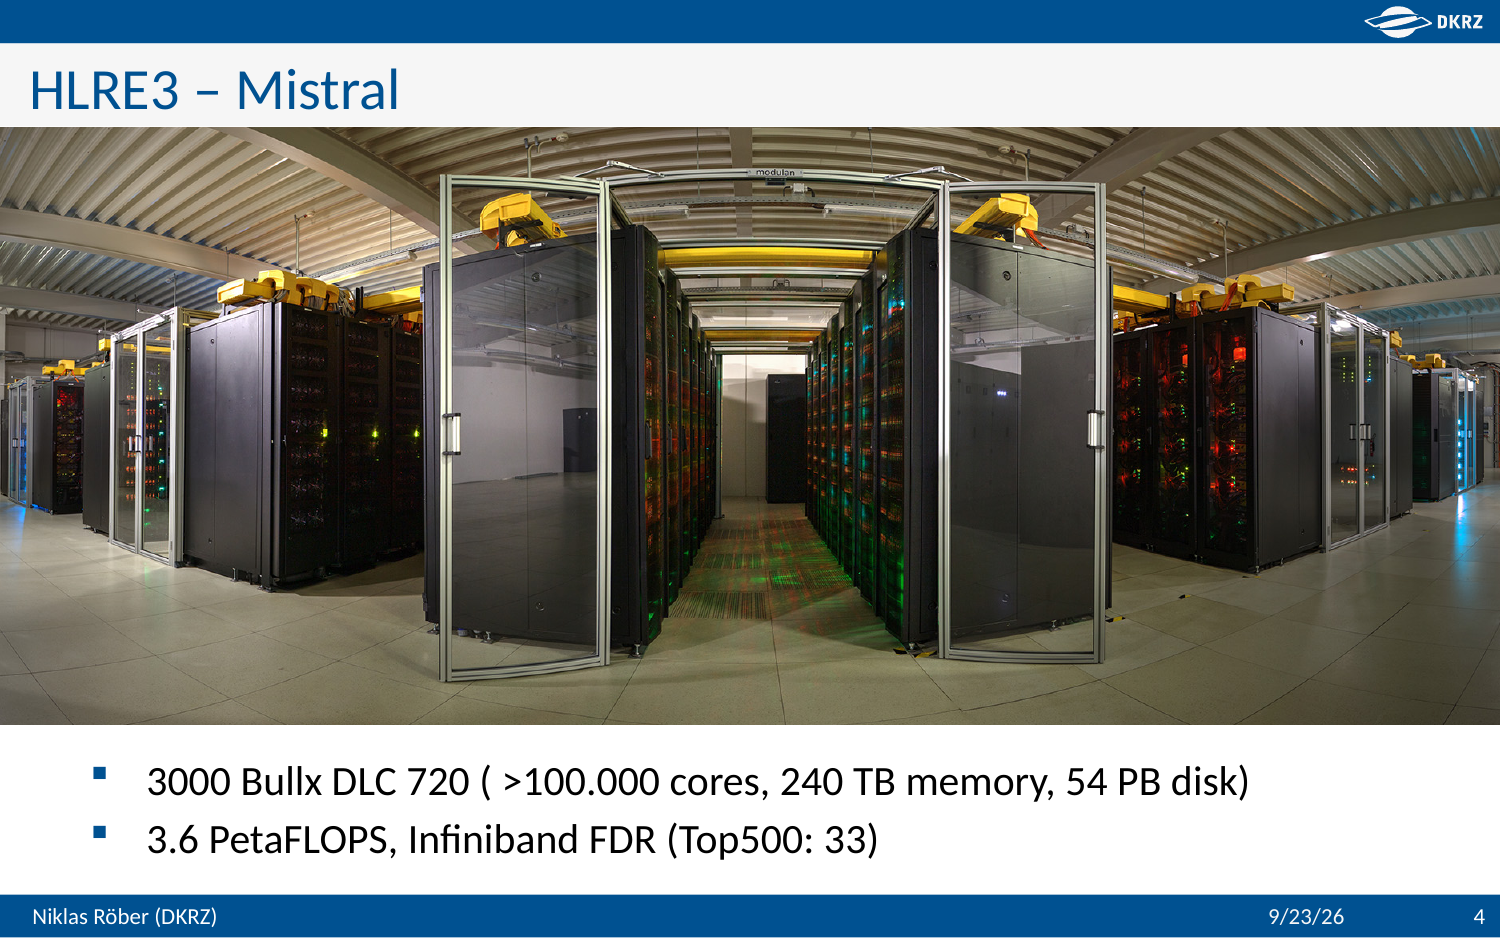

# HLRE3 – Mistral
3000 Bullx DLC 720 ( >100.000 cores, 240 TB memory, 54 PB disk)
3.6 PetaFLOPS, Infiniband FDR (Top500: 33)